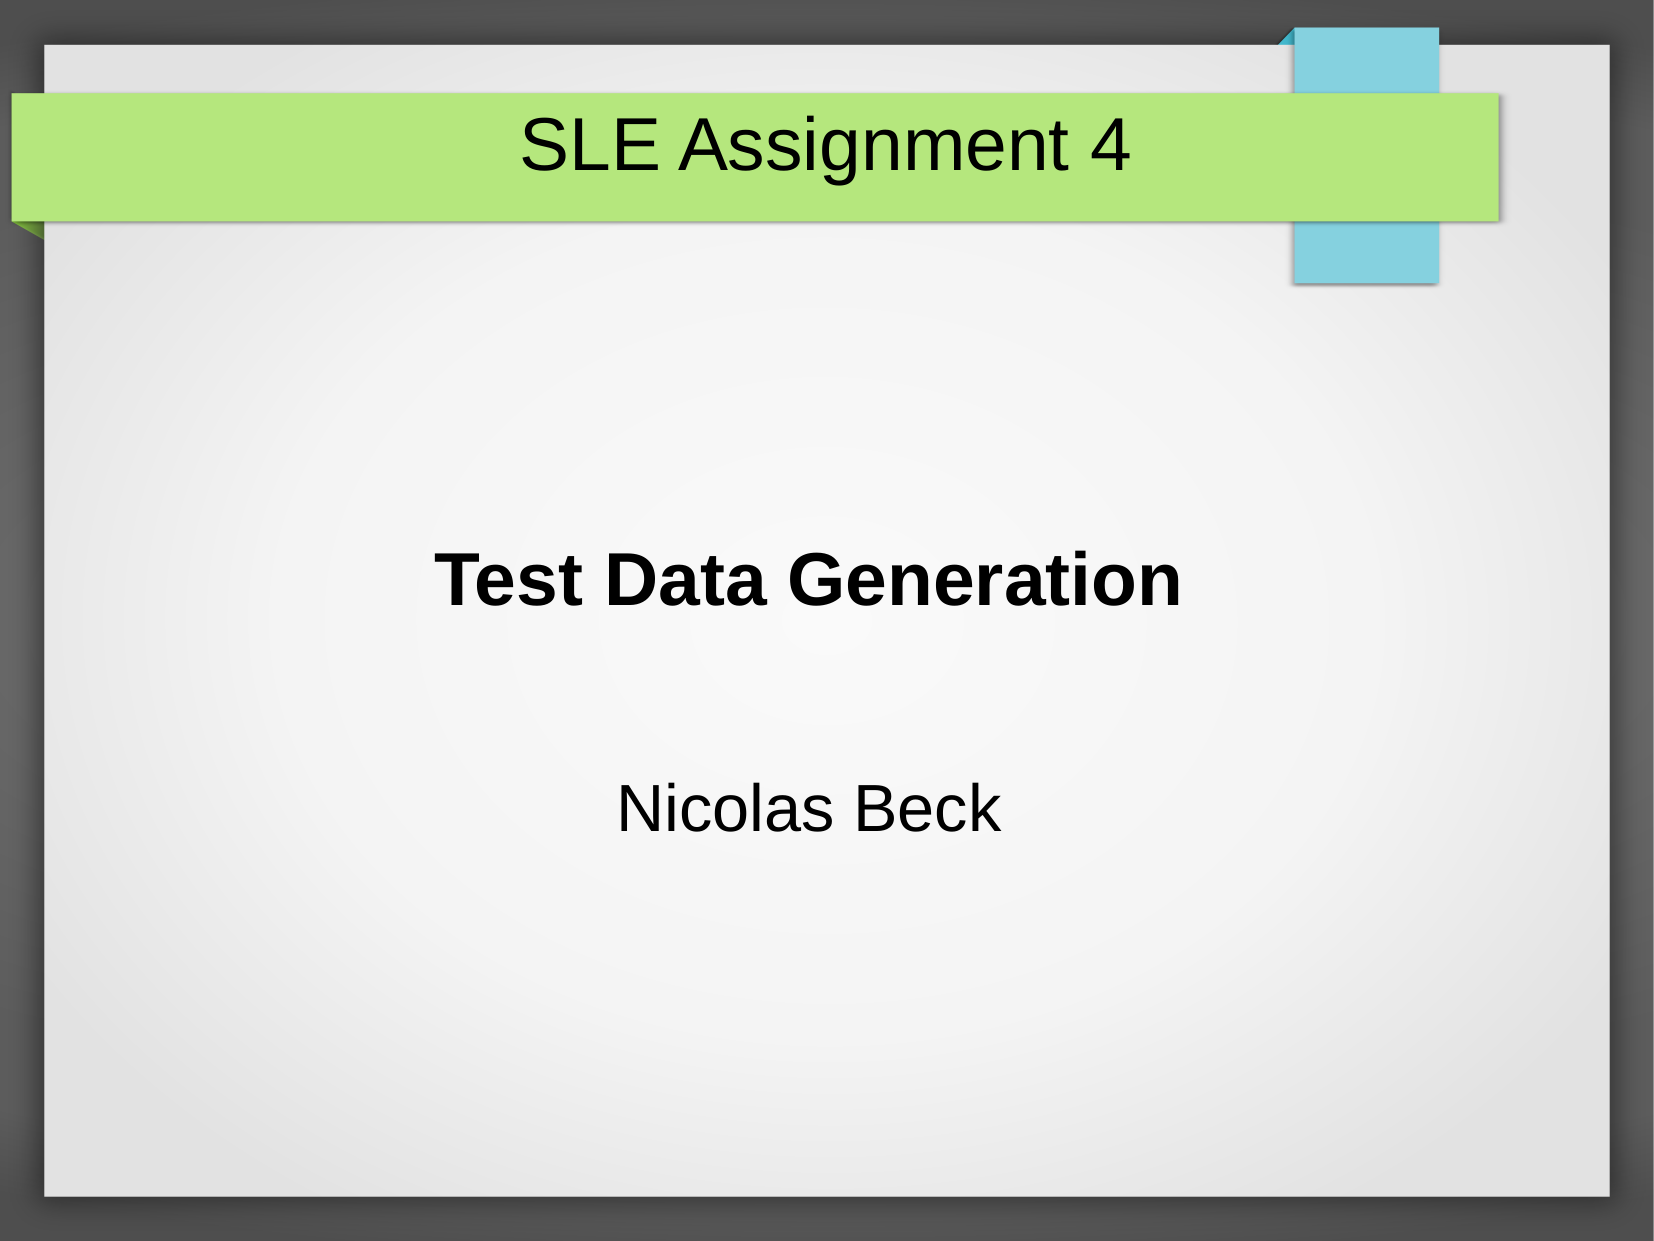

# SLE Assignment 4
Test Data Generation
Nicolas Beck